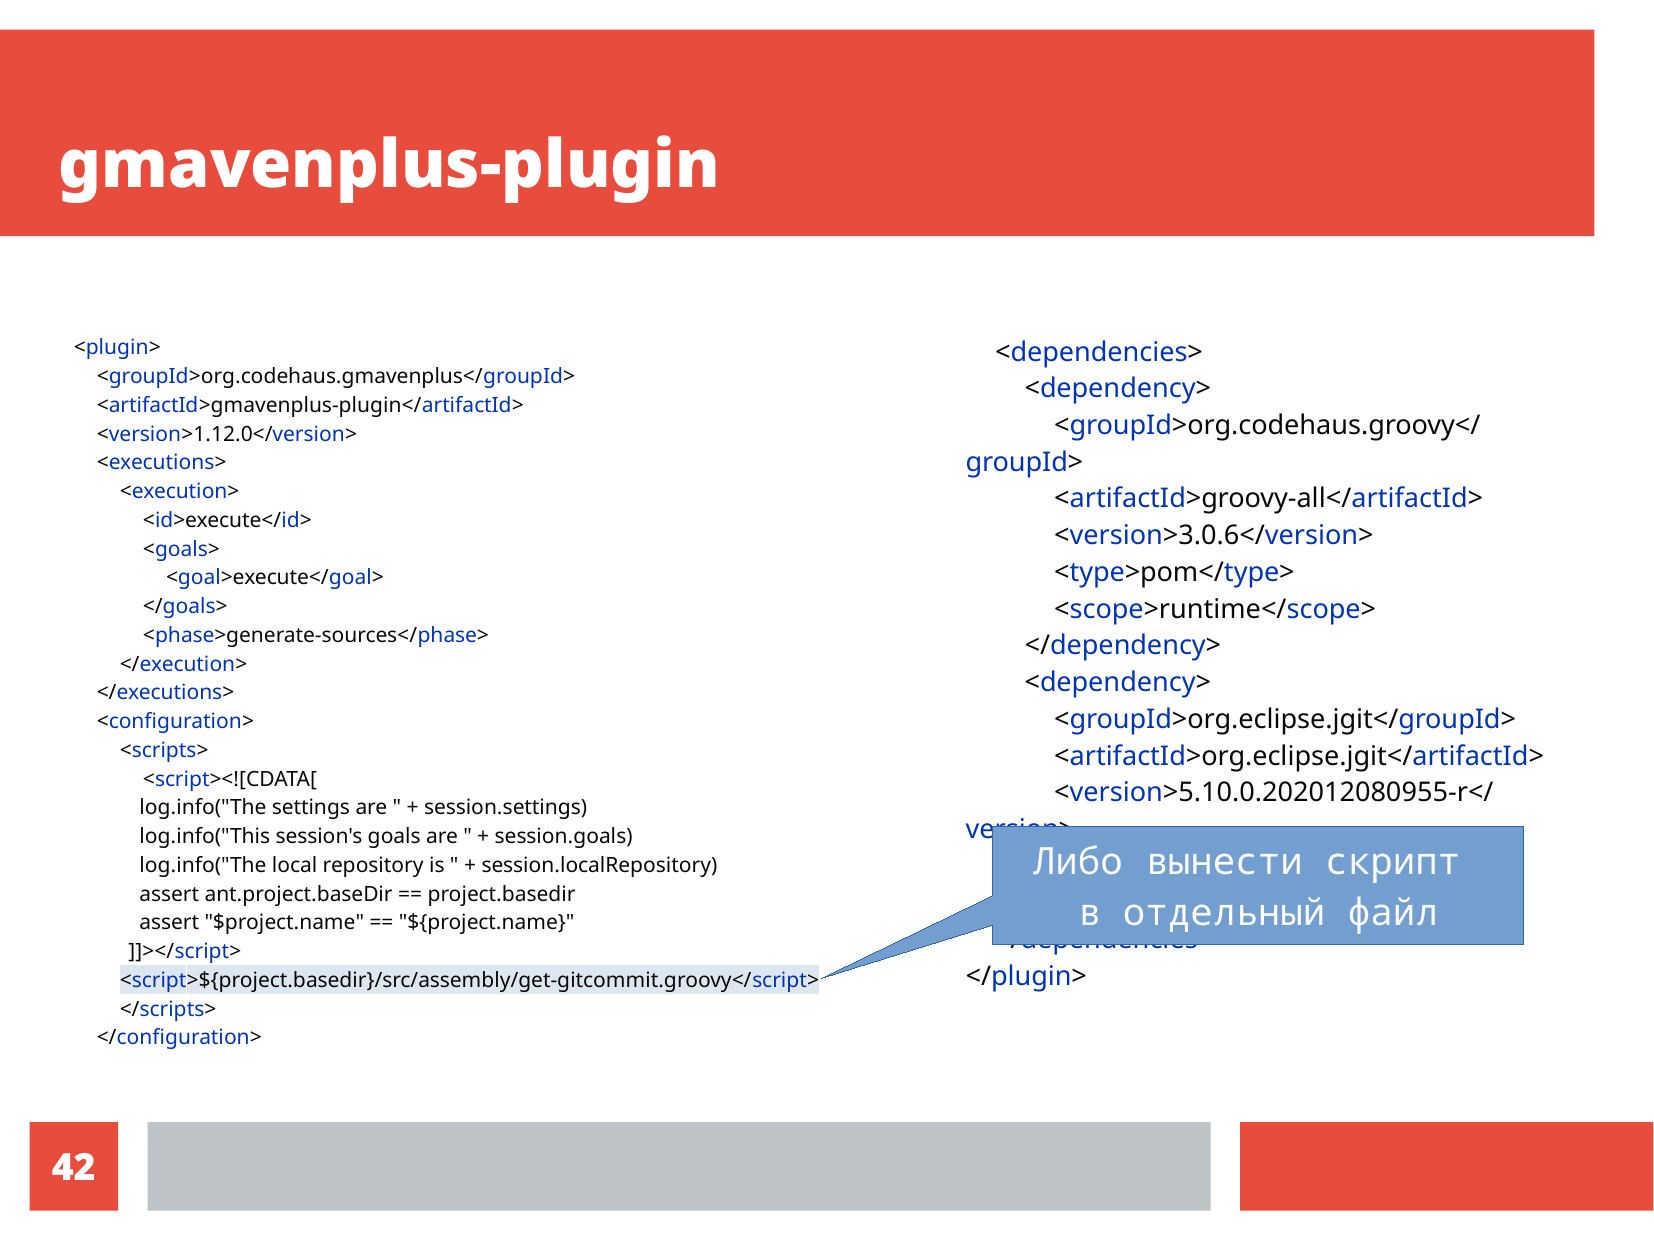

# gmavenplus-plugin
<plugin>
	<groupId>org.codehaus.gmavenplus</groupId>
	<artifactId>gmavenplus-plugin</artifactId>
	<version>1.12.0</version>
	<executions>
		<execution>
			<id>execute</id>
			<goals>
				<goal>execute</goal>
			</goals>
			<phase>generate-sources</phase>
		</execution>
	</executions>
	<configuration>
		<scripts>
			<script><![CDATA[
 log.info("The settings are " + session.settings)
 log.info("This session's goals are " + session.goals)
 log.info("The local repository is " + session.localRepository)
 assert ant.project.baseDir == project.basedir
 assert "$project.name" == "${project.name}"
 ]]></script>
		<script>${project.basedir}/src/assembly/get-gitcommit.groovy</script>
		</scripts>
	</configuration>
	<dependencies>
		<dependency>
			<groupId>org.codehaus.groovy</groupId>
			<artifactId>groovy-all</artifactId>
			<version>3.0.6</version>
			<type>pom</type>
			<scope>runtime</scope>
		</dependency>
		<dependency>
			<groupId>org.eclipse.jgit</groupId>
			<artifactId>org.eclipse.jgit</artifactId>
			<version>5.10.0.202012080955-r</version>
			<scope>runtime</scope>
		</dependency>
	</dependencies>
</plugin>
Либо вынести скрипт
в отдельный файл
42